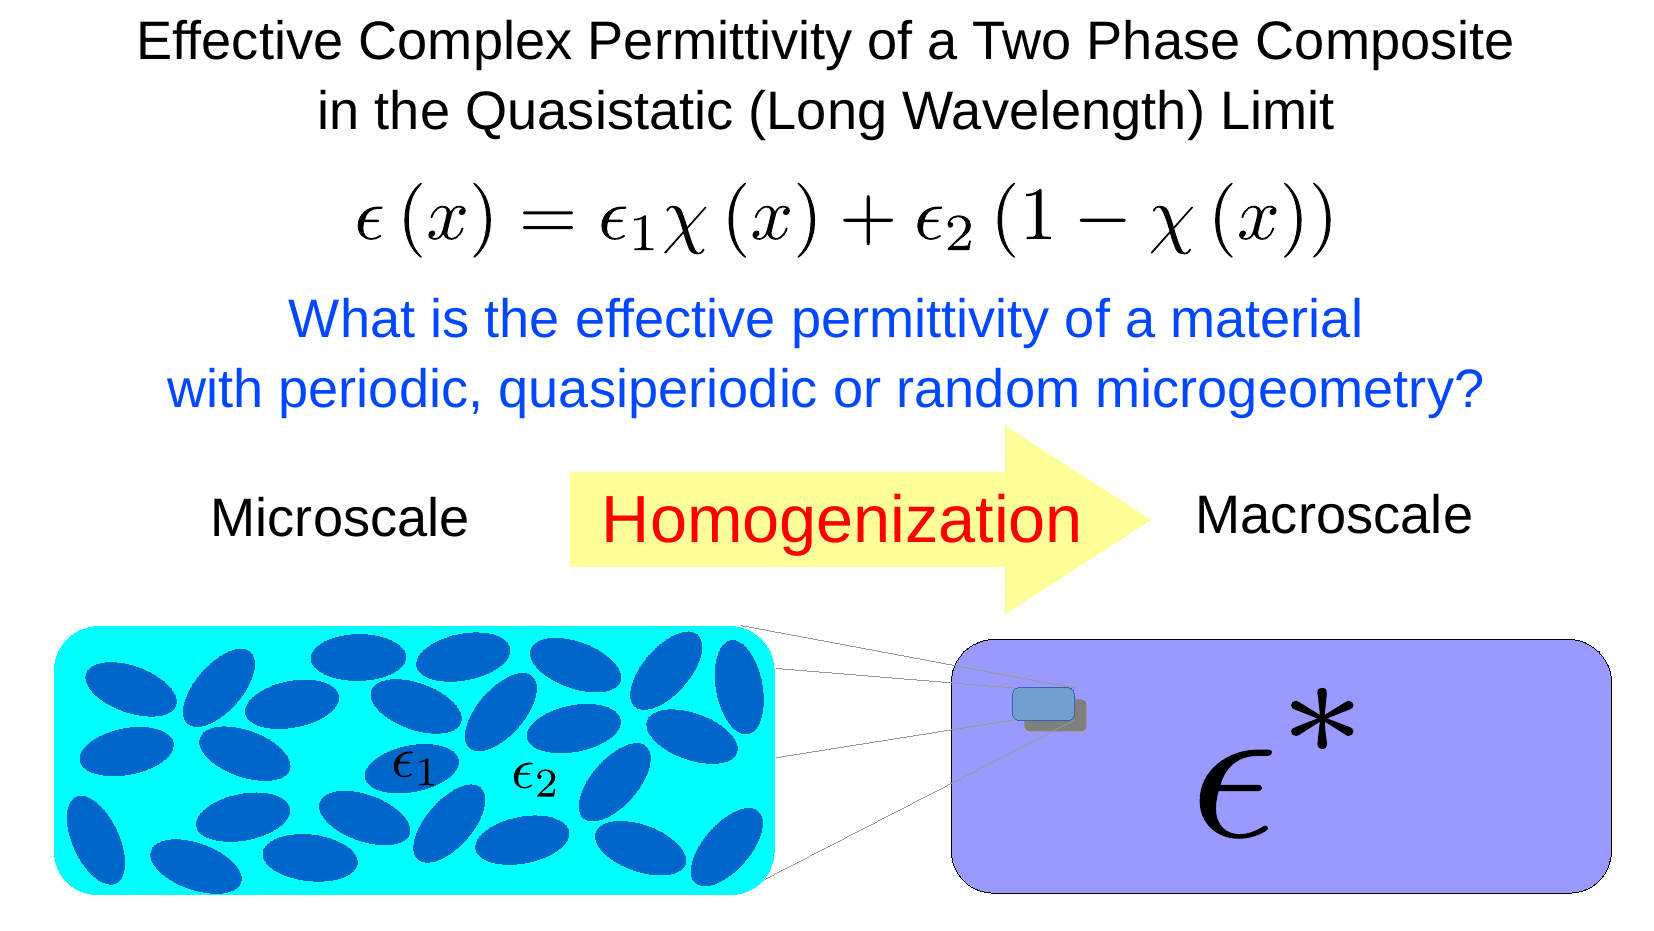

# Effective Complex Permittivity of a Two Phase Composite in the Quasistatic (Long Wavelength) Limit What is the effective permittivity of a material with periodic, quasiperiodic or random microgeometry?
 Homogenization
Macroscale
Microscale